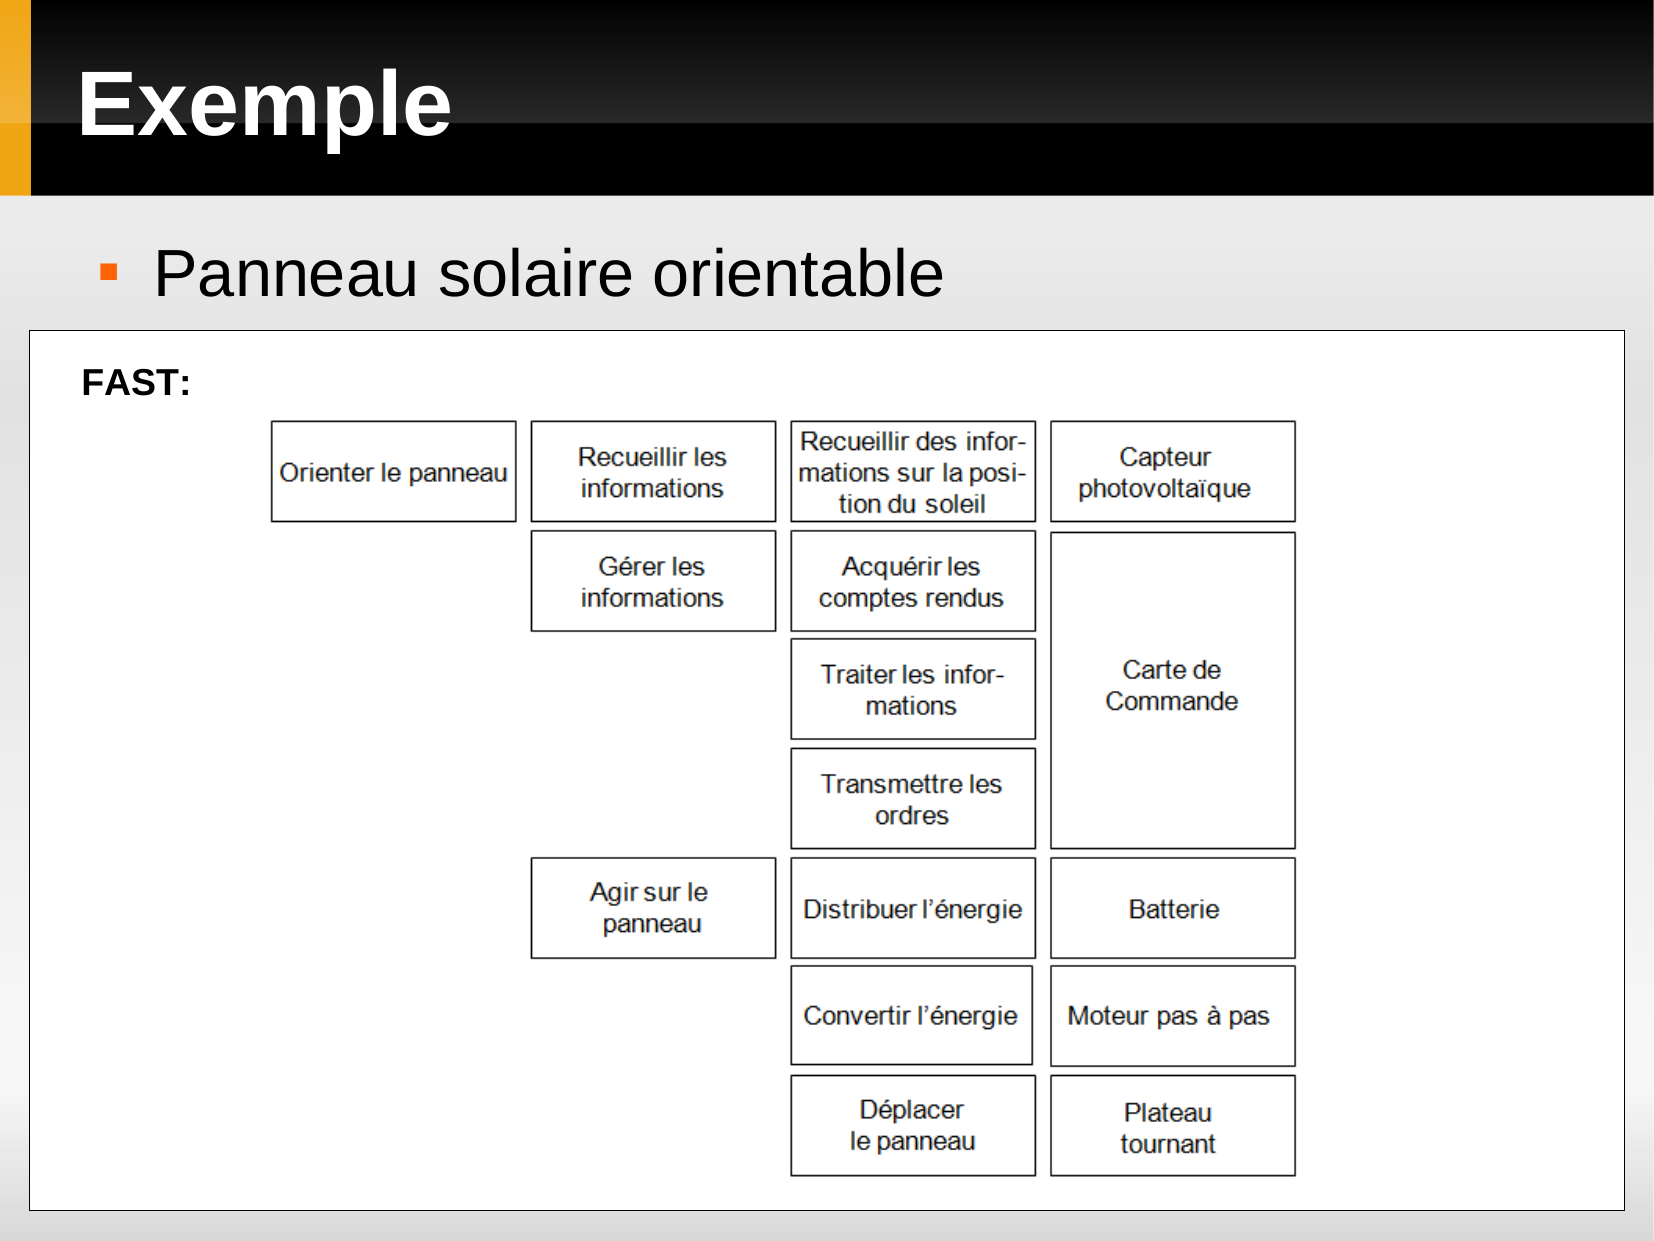

# Exemple
Panneau solaire orientable
FAST:
16